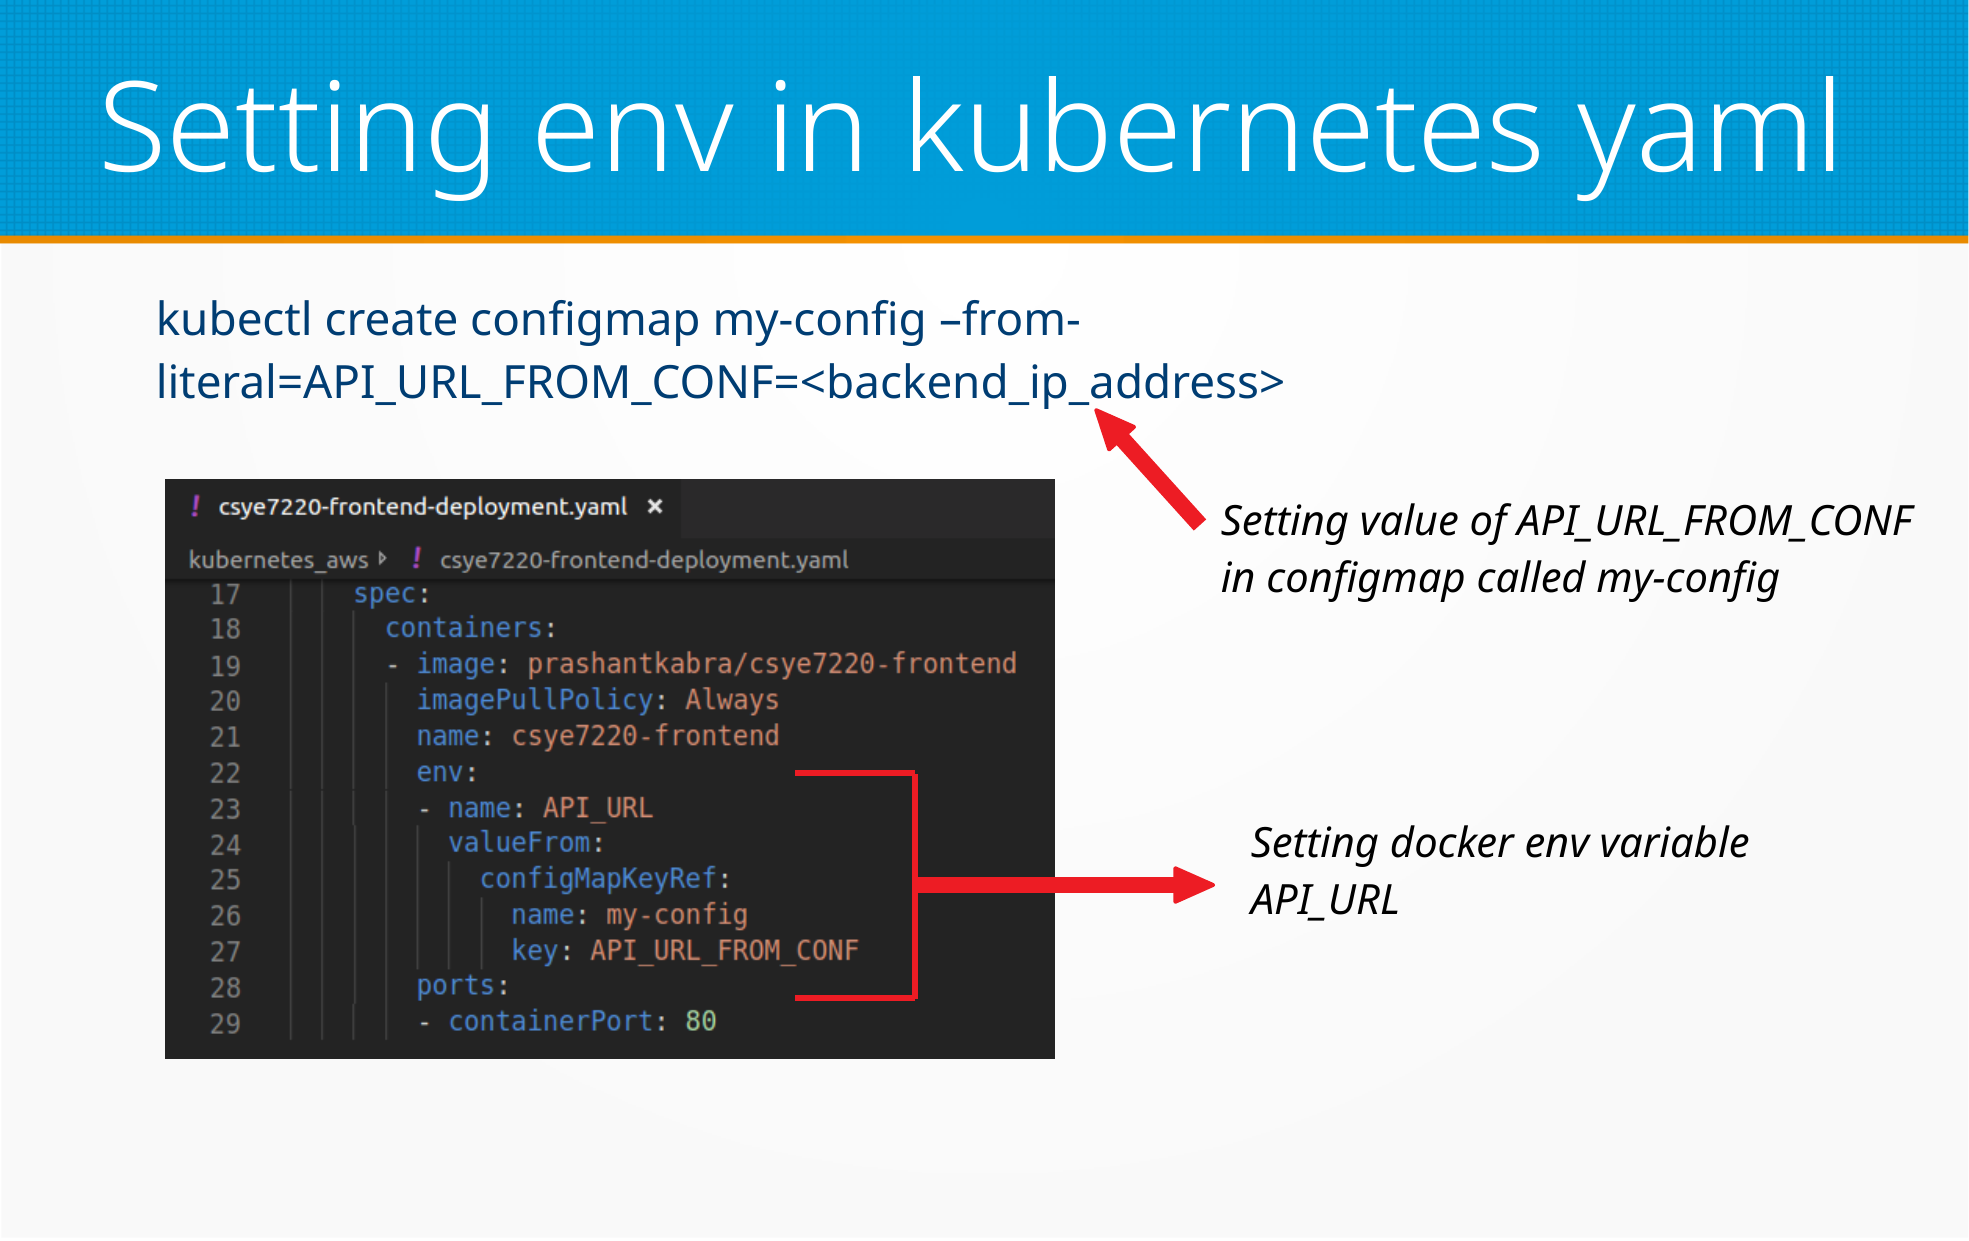

# Setting env in kubernetes yaml
kubectl create configmap my-config –from-literal=API_URL_FROM_CONF=<backend_ip_address>
Setting value of API_URL_FROM_CONF in configmap called my-config
Setting docker env variable API_URL